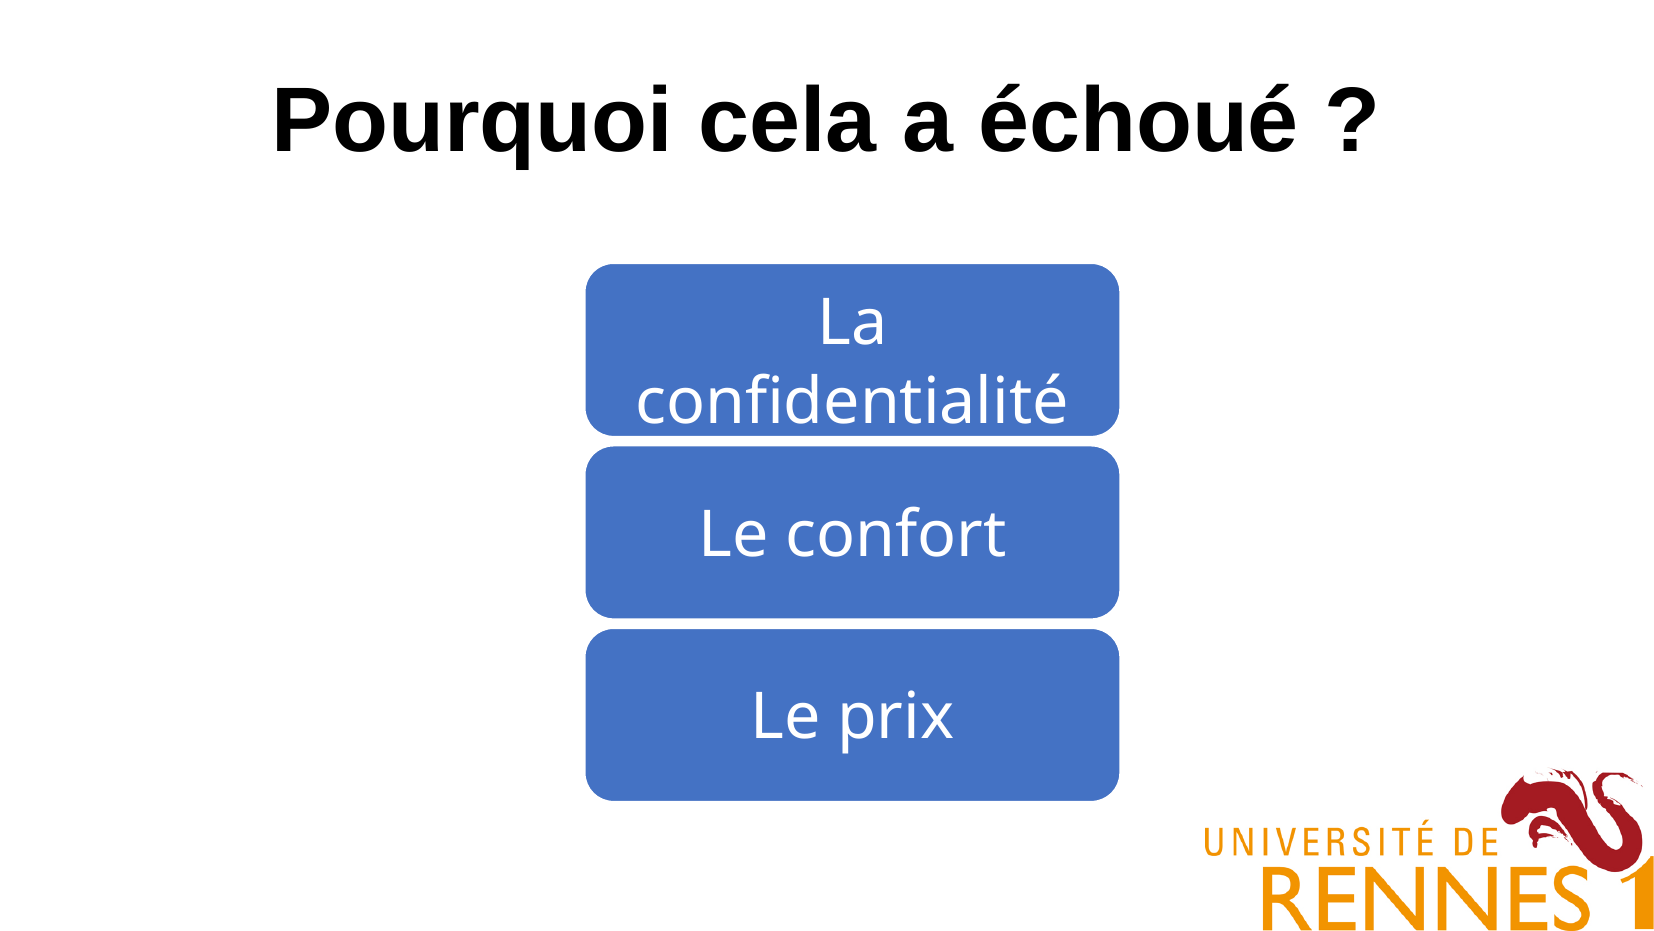

# Pourquoi cela a échoué ?
La confidentialité
Le confort
Le prix